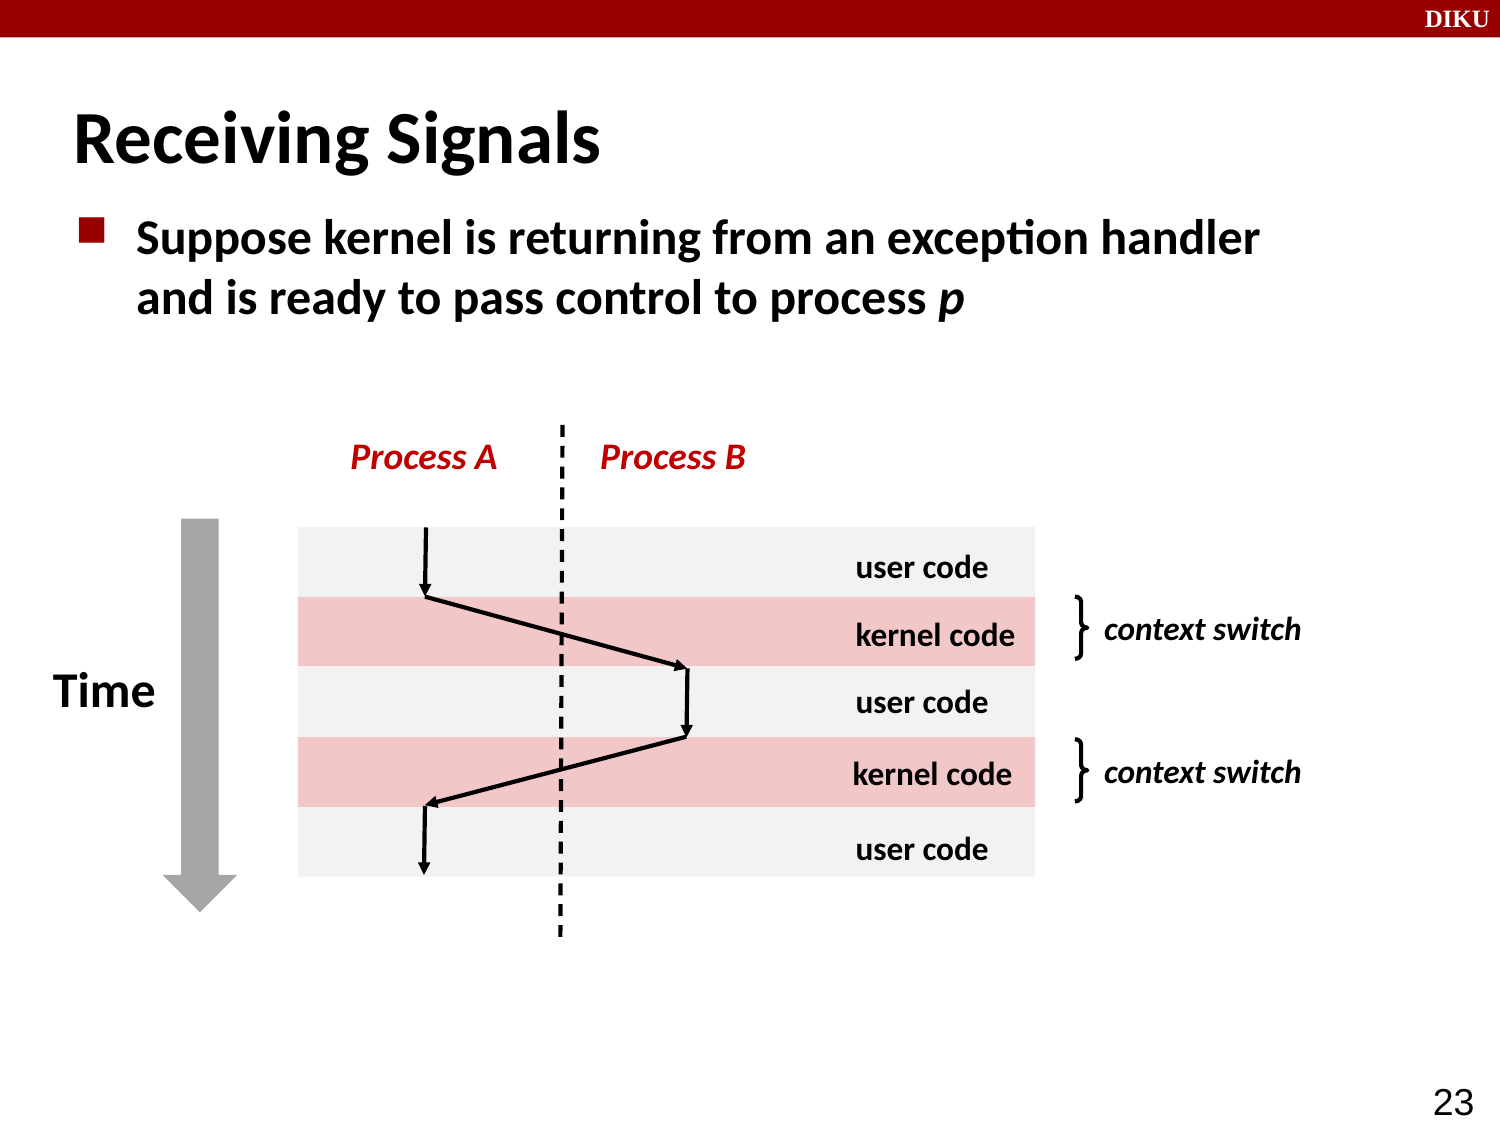

Receiving Signals
Suppose kernel is returning from an exception handler and is ready to pass control to process p
Process A
Process B
user code
context switch
kernel code
Time
user code
context switch
kernel code
user code